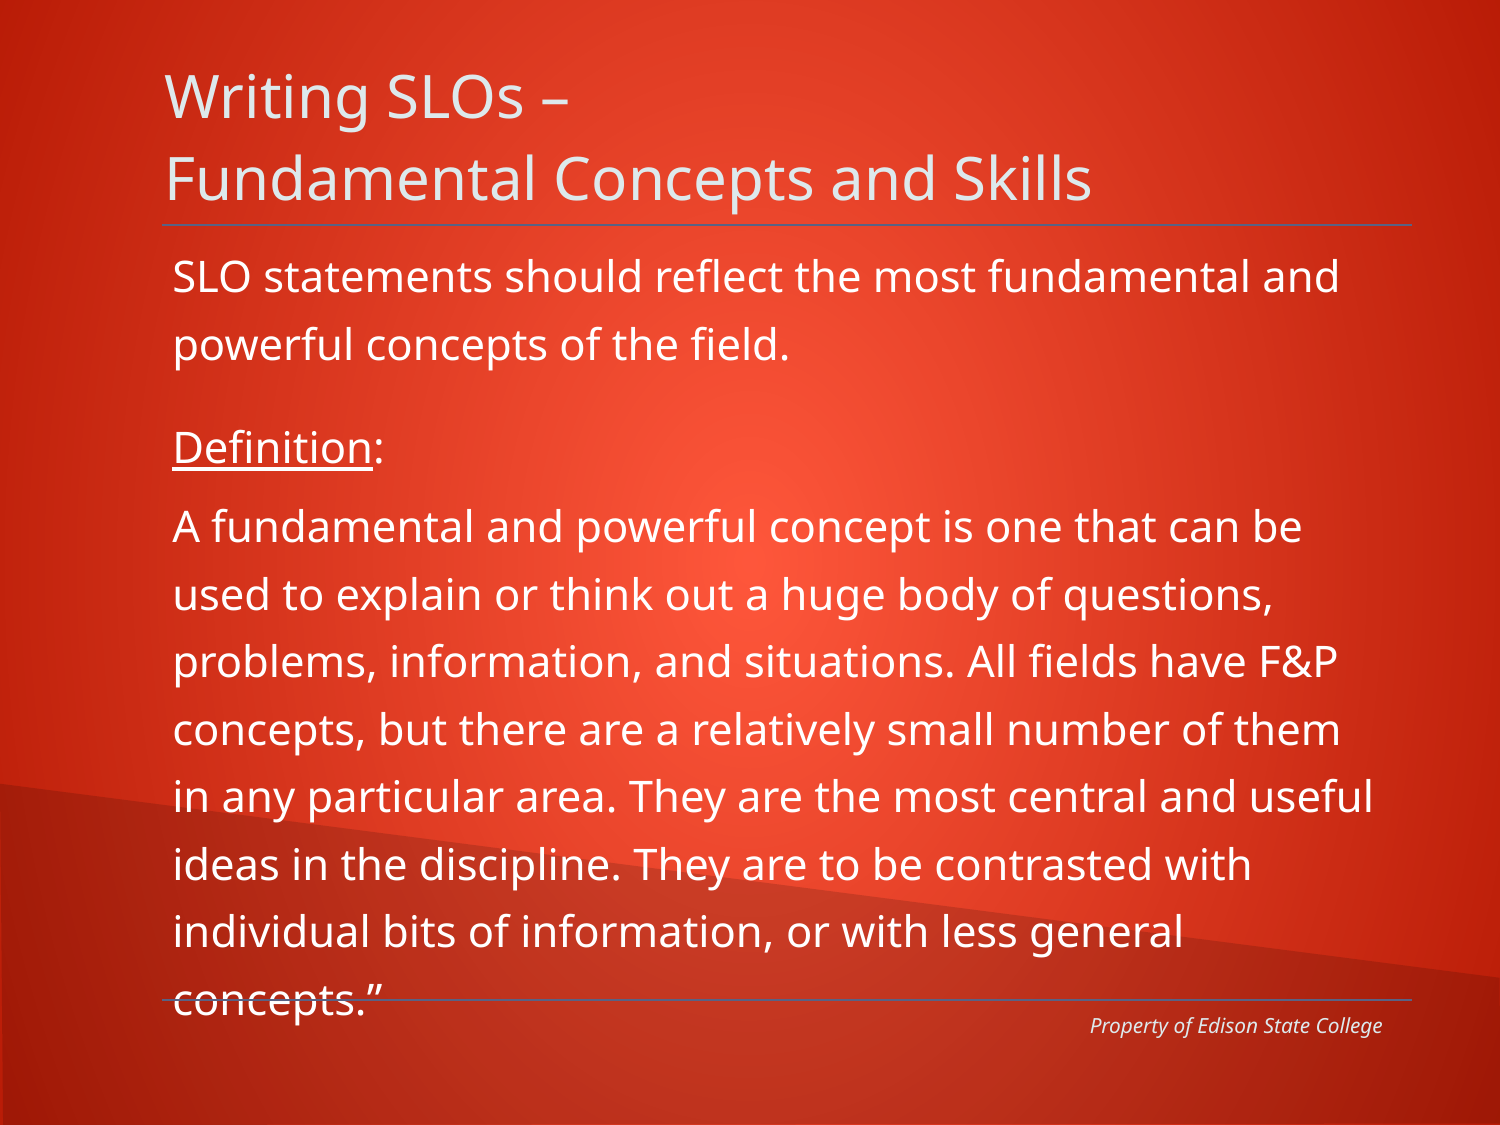

# Writing SLOs – Fundamental Concepts and Skills
	SLO statements should reflect the most fundamental and powerful concepts of the field.
	Definition:
	A fundamental and powerful concept is one that can be used to explain or think out a huge body of questions, problems, information, and situations. All fields have F&P concepts, but there are a relatively small number of them in any particular area. They are the most central and useful ideas in the discipline. They are to be contrasted with individual bits of information, or with less general concepts.”
Property of Edison State College